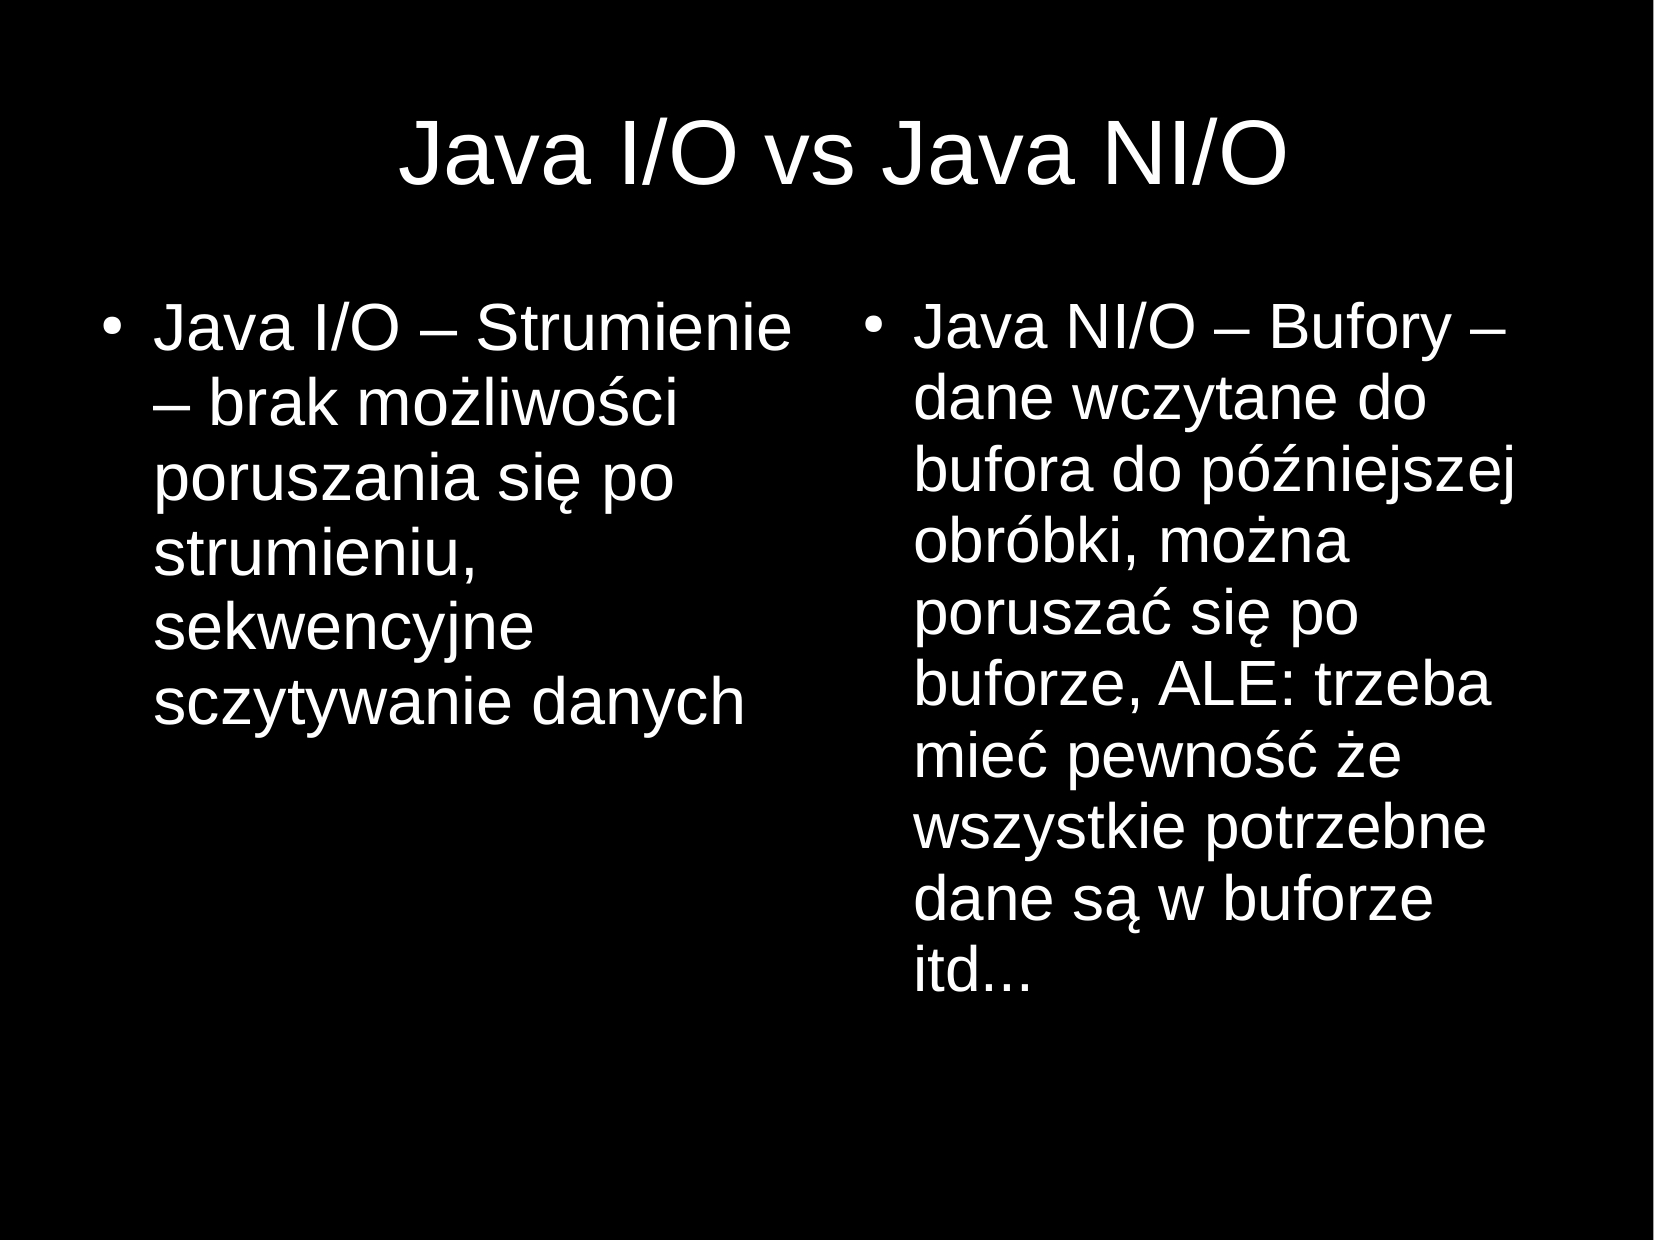

# Java I/O vs Java NI/O
Java I/O – Strumienie – brak możliwości poruszania się po strumieniu, sekwencyjne sczytywanie danych
Java NI/O – Bufory – dane wczytane do bufora do późniejszej obróbki, można poruszać się po buforze, ALE: trzeba mieć pewność że wszystkie potrzebne dane są w buforze itd...